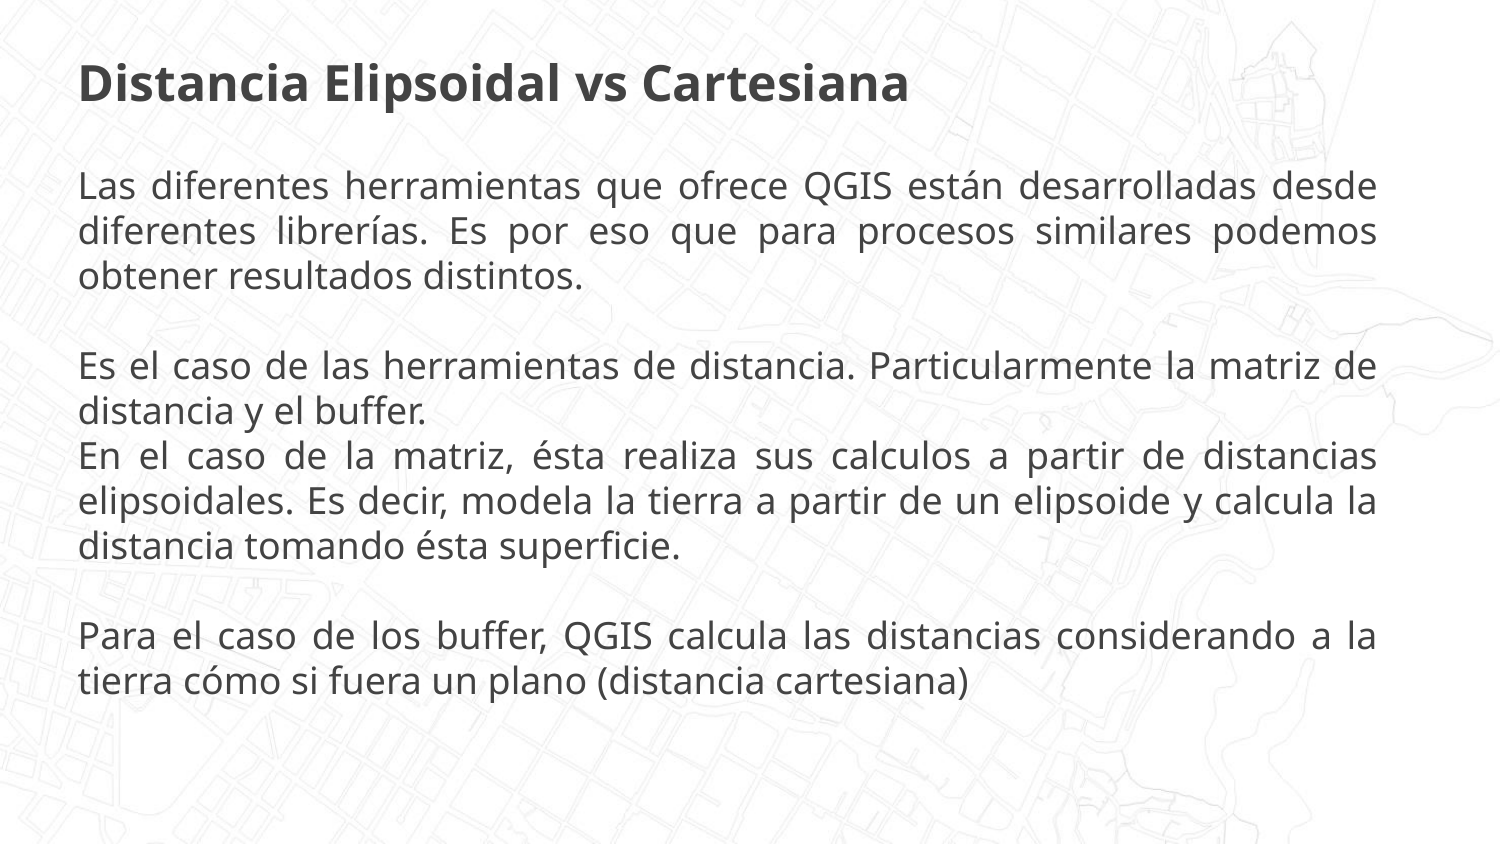

Distancia Elipsoidal vs Cartesiana
Las diferentes herramientas que ofrece QGIS están desarrolladas desde diferentes librerías. Es por eso que para procesos similares podemos obtener resultados distintos.
Es el caso de las herramientas de distancia. Particularmente la matriz de distancia y el buffer.
En el caso de la matriz, ésta realiza sus calculos a partir de distancias elipsoidales. Es decir, modela la tierra a partir de un elipsoide y calcula la distancia tomando ésta superficie.
Para el caso de los buffer, QGIS calcula las distancias considerando a la tierra cómo si fuera un plano (distancia cartesiana)